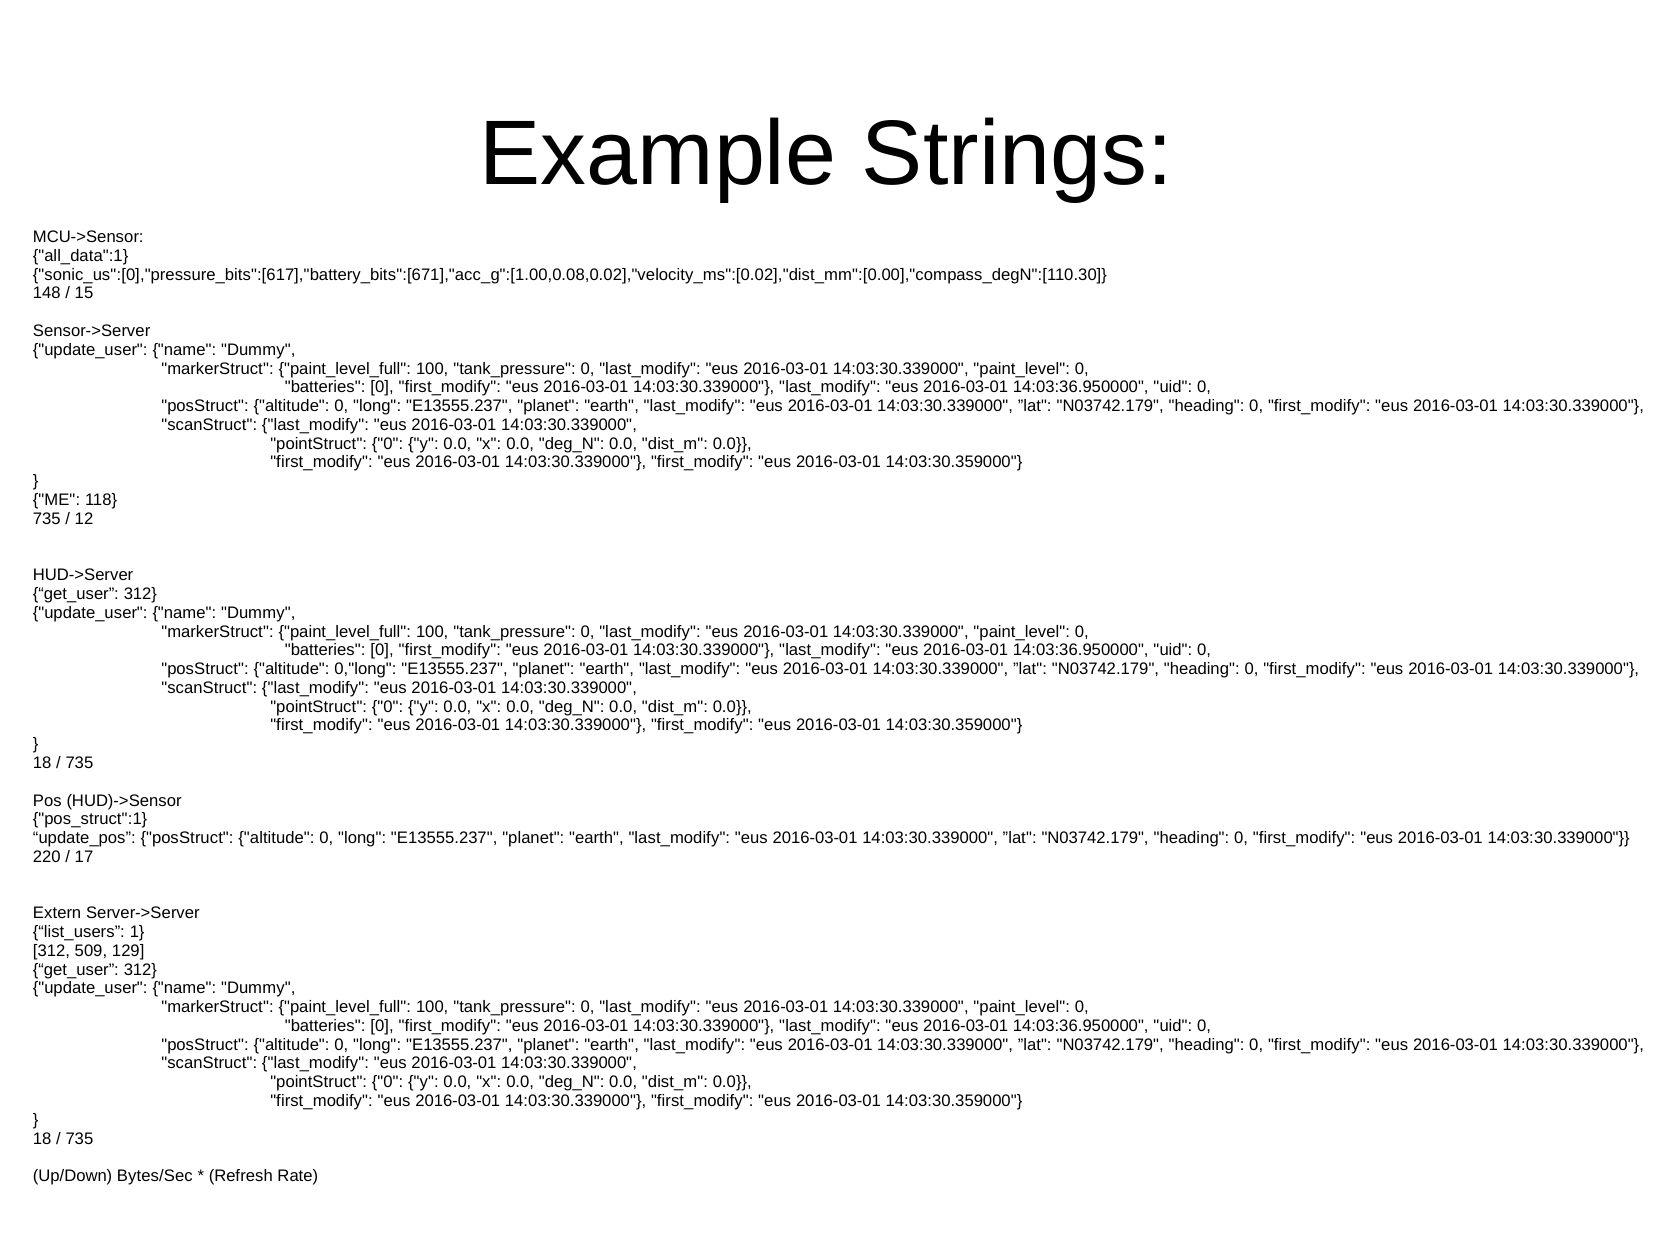

# Example Strings:
MCU->Sensor:
{"all_data":1}
{"sonic_us":[0],"pressure_bits":[617],"battery_bits":[671],"acc_g":[1.00,0.08,0.02],"velocity_ms":[0.02],"dist_mm":[0.00],"compass_degN":[110.30]}
148 / 15
Sensor->Server
{"update_user": {"name": "Dummy",
 "markerStruct": {"paint_level_full": 100, "tank_pressure": 0, "last_modify": "eus 2016-03-01 14:03:30.339000", "paint_level": 0,
 "batteries": [0], "first_modify": "eus 2016-03-01 14:03:30.339000"}, "last_modify": "eus 2016-03-01 14:03:36.950000", "uid": 0,
 "posStruct": {"altitude": 0, "long": "E13555.237", "planet": "earth", "last_modify": "eus 2016-03-01 14:03:30.339000", ”lat": "N03742.179", "heading": 0, "first_modify": "eus 2016-03-01 14:03:30.339000"},
 "scanStruct": {"last_modify": "eus 2016-03-01 14:03:30.339000",
 "pointStruct": {"0": {"y": 0.0, "x": 0.0, "deg_N": 0.0, "dist_m": 0.0}},
 "first_modify": "eus 2016-03-01 14:03:30.339000"}, "first_modify": "eus 2016-03-01 14:03:30.359000"}
}
{"ME": 118}
735 / 12
HUD->Server
{“get_user”: 312}
{"update_user": {"name": "Dummy",
 "markerStruct": {"paint_level_full": 100, "tank_pressure": 0, "last_modify": "eus 2016-03-01 14:03:30.339000", "paint_level": 0,
 "batteries": [0], "first_modify": "eus 2016-03-01 14:03:30.339000"}, "last_modify": "eus 2016-03-01 14:03:36.950000", "uid": 0,
 "posStruct": {"altitude": 0,"long": "E13555.237", "planet": "earth", "last_modify": "eus 2016-03-01 14:03:30.339000", ”lat": "N03742.179", "heading": 0, "first_modify": "eus 2016-03-01 14:03:30.339000"},
 "scanStruct": {"last_modify": "eus 2016-03-01 14:03:30.339000",
 "pointStruct": {"0": {"y": 0.0, "x": 0.0, "deg_N": 0.0, "dist_m": 0.0}},
 "first_modify": "eus 2016-03-01 14:03:30.339000"}, "first_modify": "eus 2016-03-01 14:03:30.359000"}
}
18 / 735
Pos (HUD)->Sensor
{"pos_struct":1}
“update_pos”: {"posStruct": {"altitude": 0, "long": "E13555.237", "planet": "earth", "last_modify": "eus 2016-03-01 14:03:30.339000", ”lat": "N03742.179", "heading": 0, "first_modify": "eus 2016-03-01 14:03:30.339000"}}
220 / 17
Extern Server->Server
{“list_users”: 1}
[312, 509, 129]
{“get_user”: 312}
{"update_user": {"name": "Dummy",
 "markerStruct": {"paint_level_full": 100, "tank_pressure": 0, "last_modify": "eus 2016-03-01 14:03:30.339000", "paint_level": 0,
 "batteries": [0], "first_modify": "eus 2016-03-01 14:03:30.339000"}, "last_modify": "eus 2016-03-01 14:03:36.950000", "uid": 0,
 "posStruct": {"altitude": 0, "long": "E13555.237", "planet": "earth", "last_modify": "eus 2016-03-01 14:03:30.339000", ”lat": "N03742.179", "heading": 0, "first_modify": "eus 2016-03-01 14:03:30.339000"},
 "scanStruct": {"last_modify": "eus 2016-03-01 14:03:30.339000",
 "pointStruct": {"0": {"y": 0.0, "x": 0.0, "deg_N": 0.0, "dist_m": 0.0}},
 "first_modify": "eus 2016-03-01 14:03:30.339000"}, "first_modify": "eus 2016-03-01 14:03:30.359000"}
}
18 / 735
(Up/Down) Bytes/Sec * (Refresh Rate)